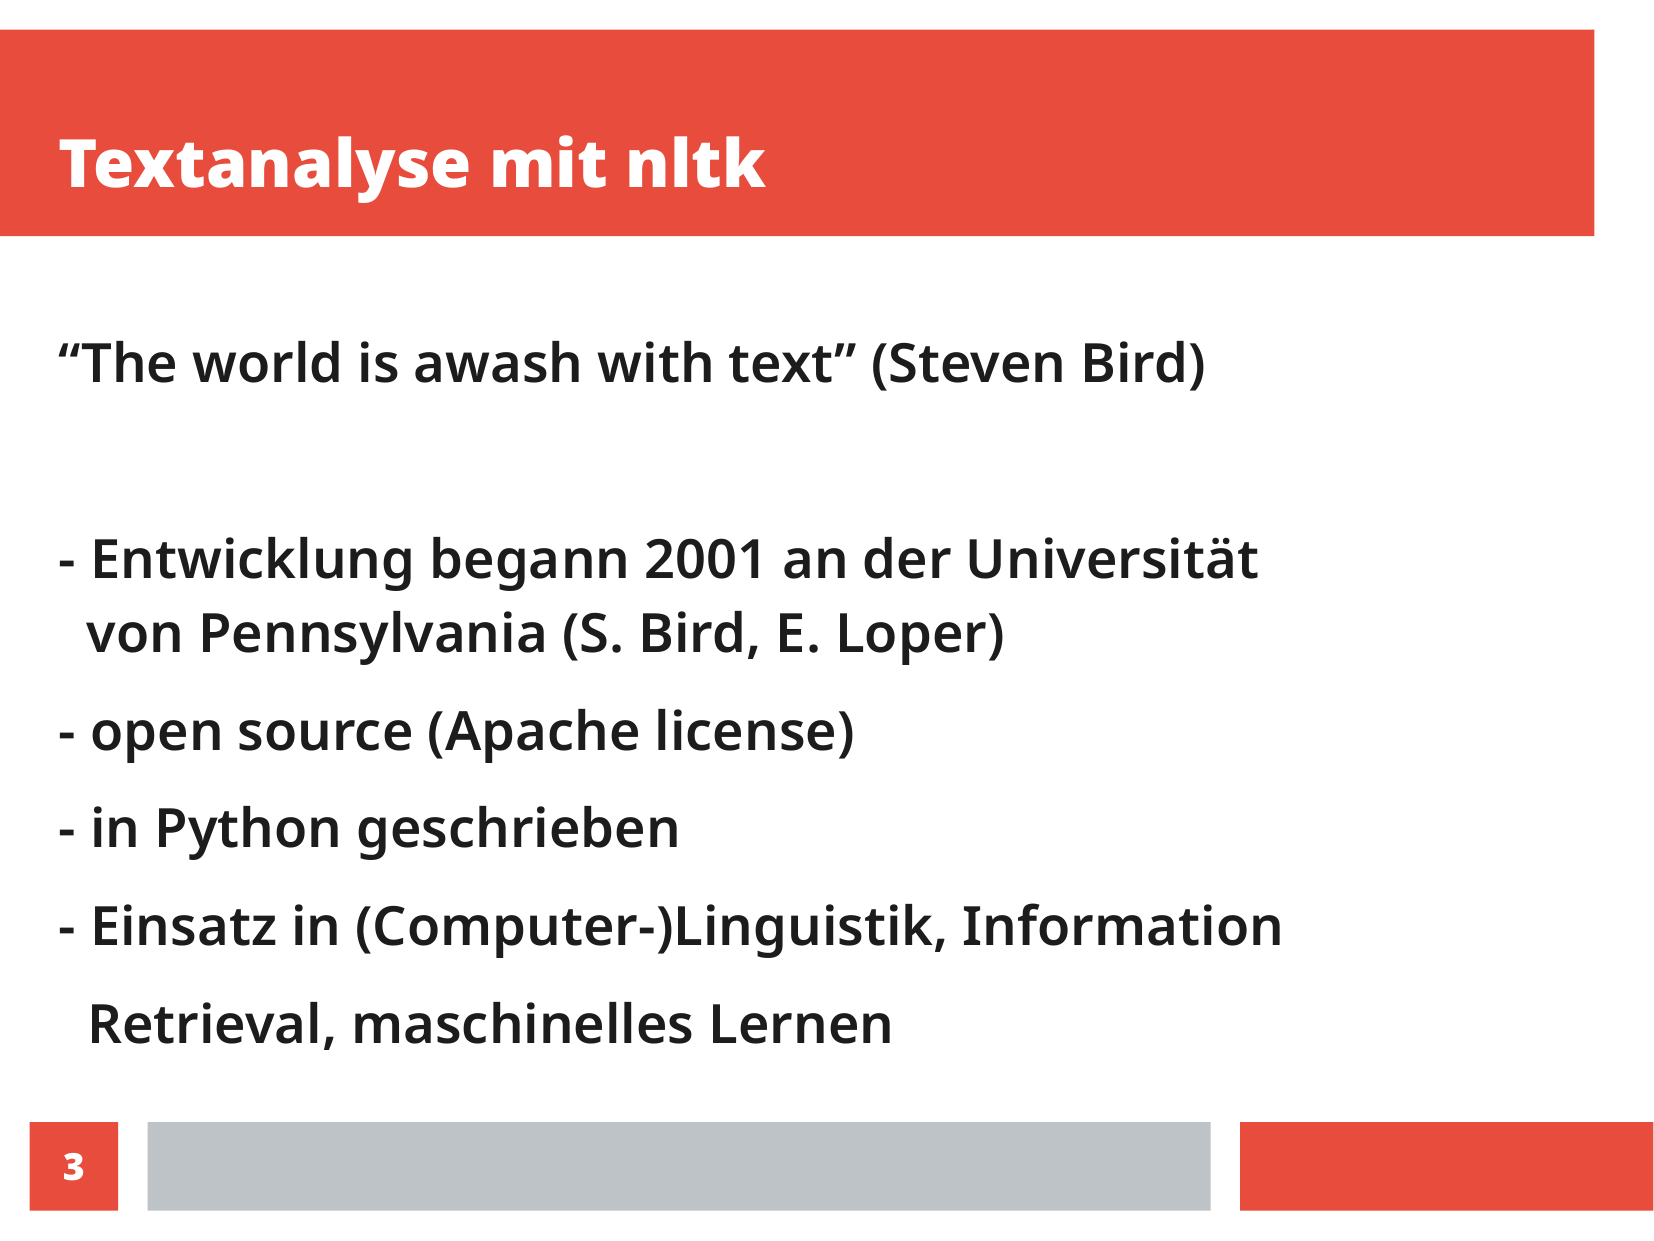

# Textanalyse mit nltk
“The world is awash with text” (Steven Bird)
- Entwicklung begann 2001 an der Universität
 von Pennsylvania (S. Bird, E. Loper)
- open source (Apache license)
- in Python geschrieben
- Einsatz in (Computer-)Linguistik, Information
 Retrieval, maschinelles Lernen
3